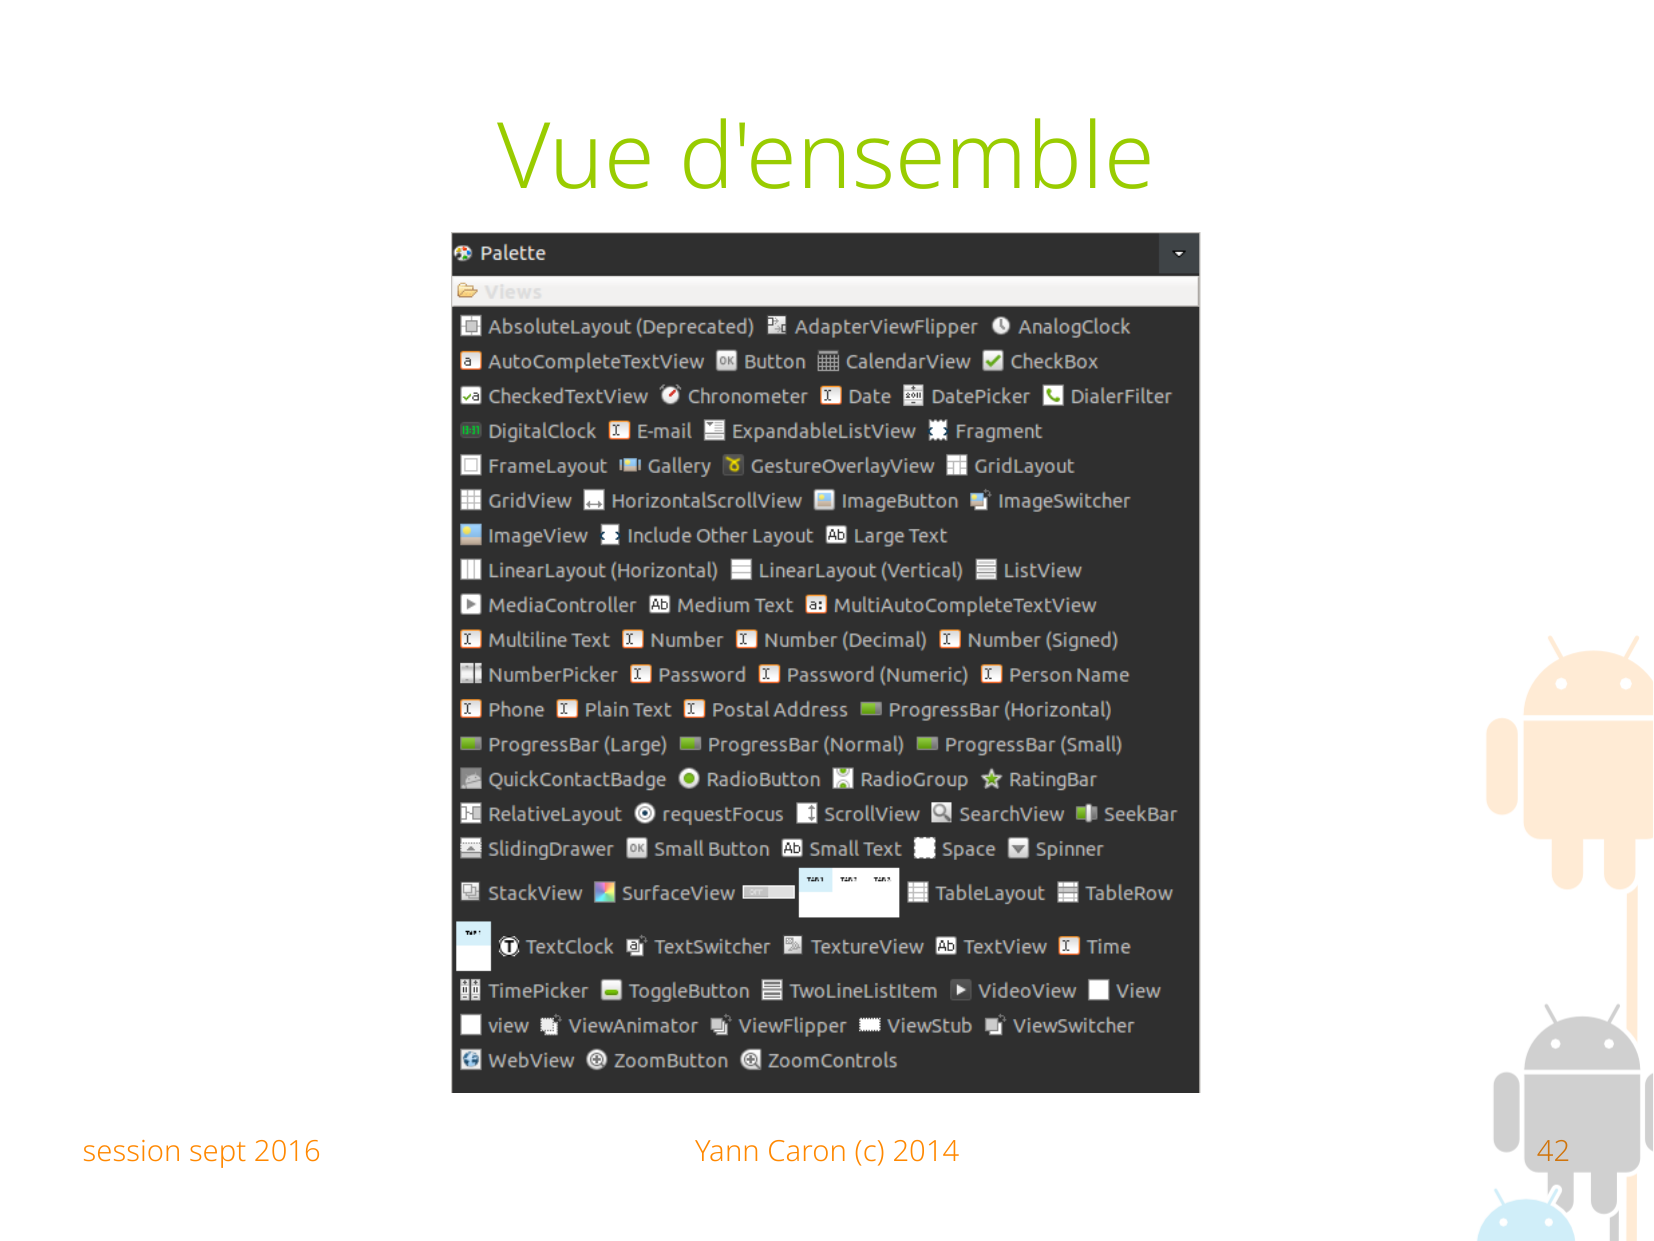

# Vue d'ensemble
session sept 2016
Yann Caron (c) 2014
42